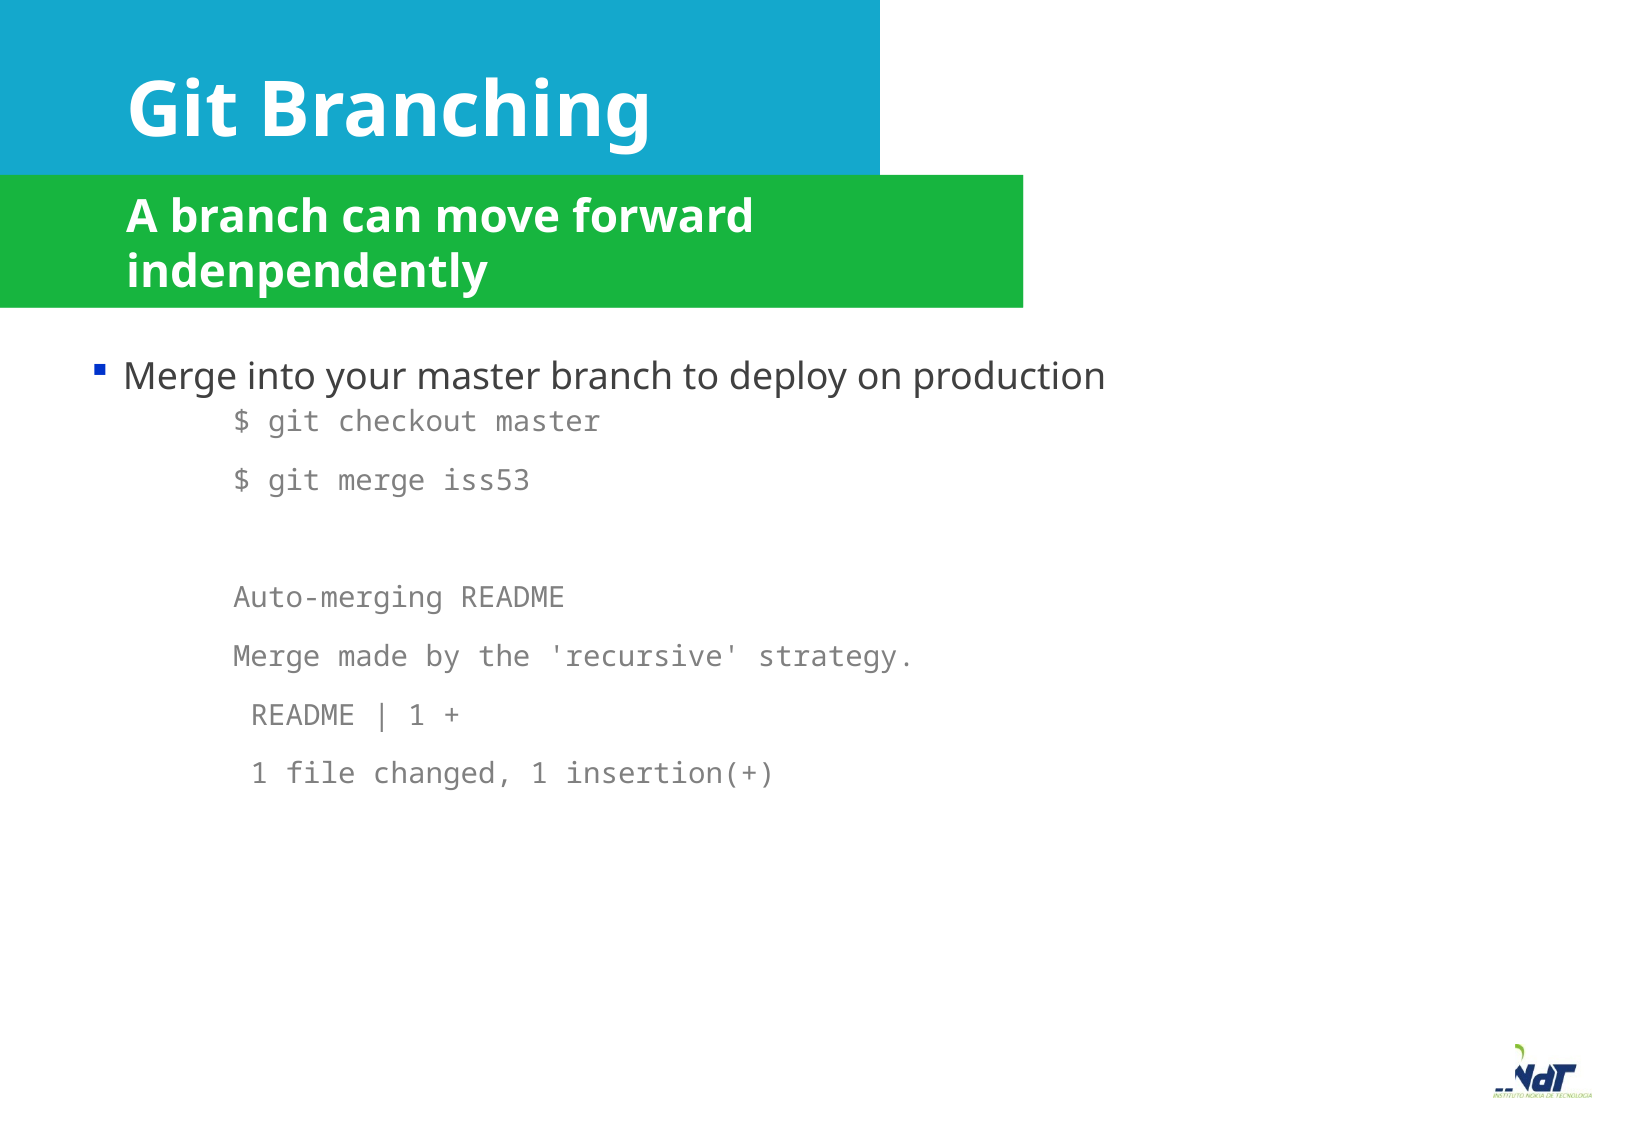

# Git Branching
A branch can move forward indenpendently
Merge into your master branch to deploy on production
$ git checkout master
$ git merge iss53
Auto-merging README
Merge made by the 'recursive' strategy.
 README | 1 +
 1 file changed, 1 insertion(+)